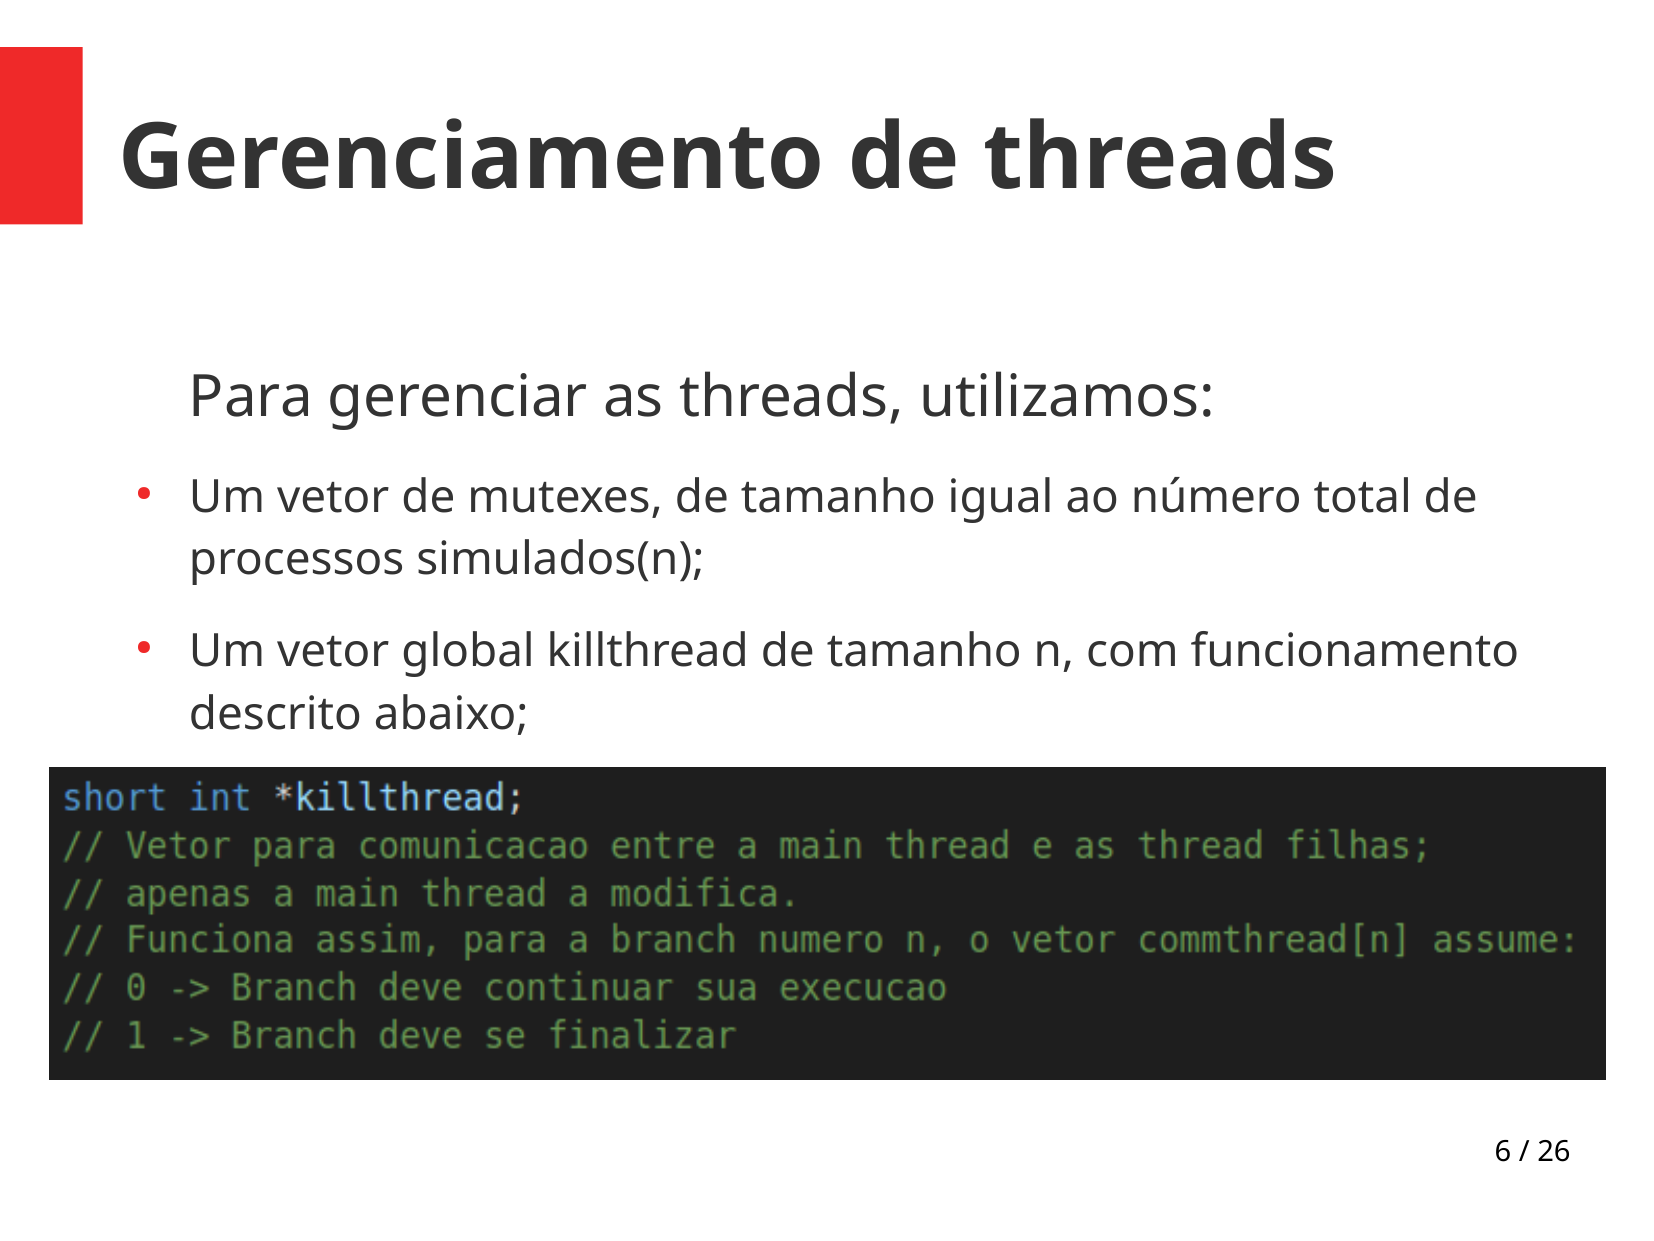

# Gerenciamento de threads
Para gerenciar as threads, utilizamos:
Um vetor de mutexes, de tamanho igual ao número total de processos simulados(n);
Um vetor global killthread de tamanho n, com funcionamento descrito abaixo;
6